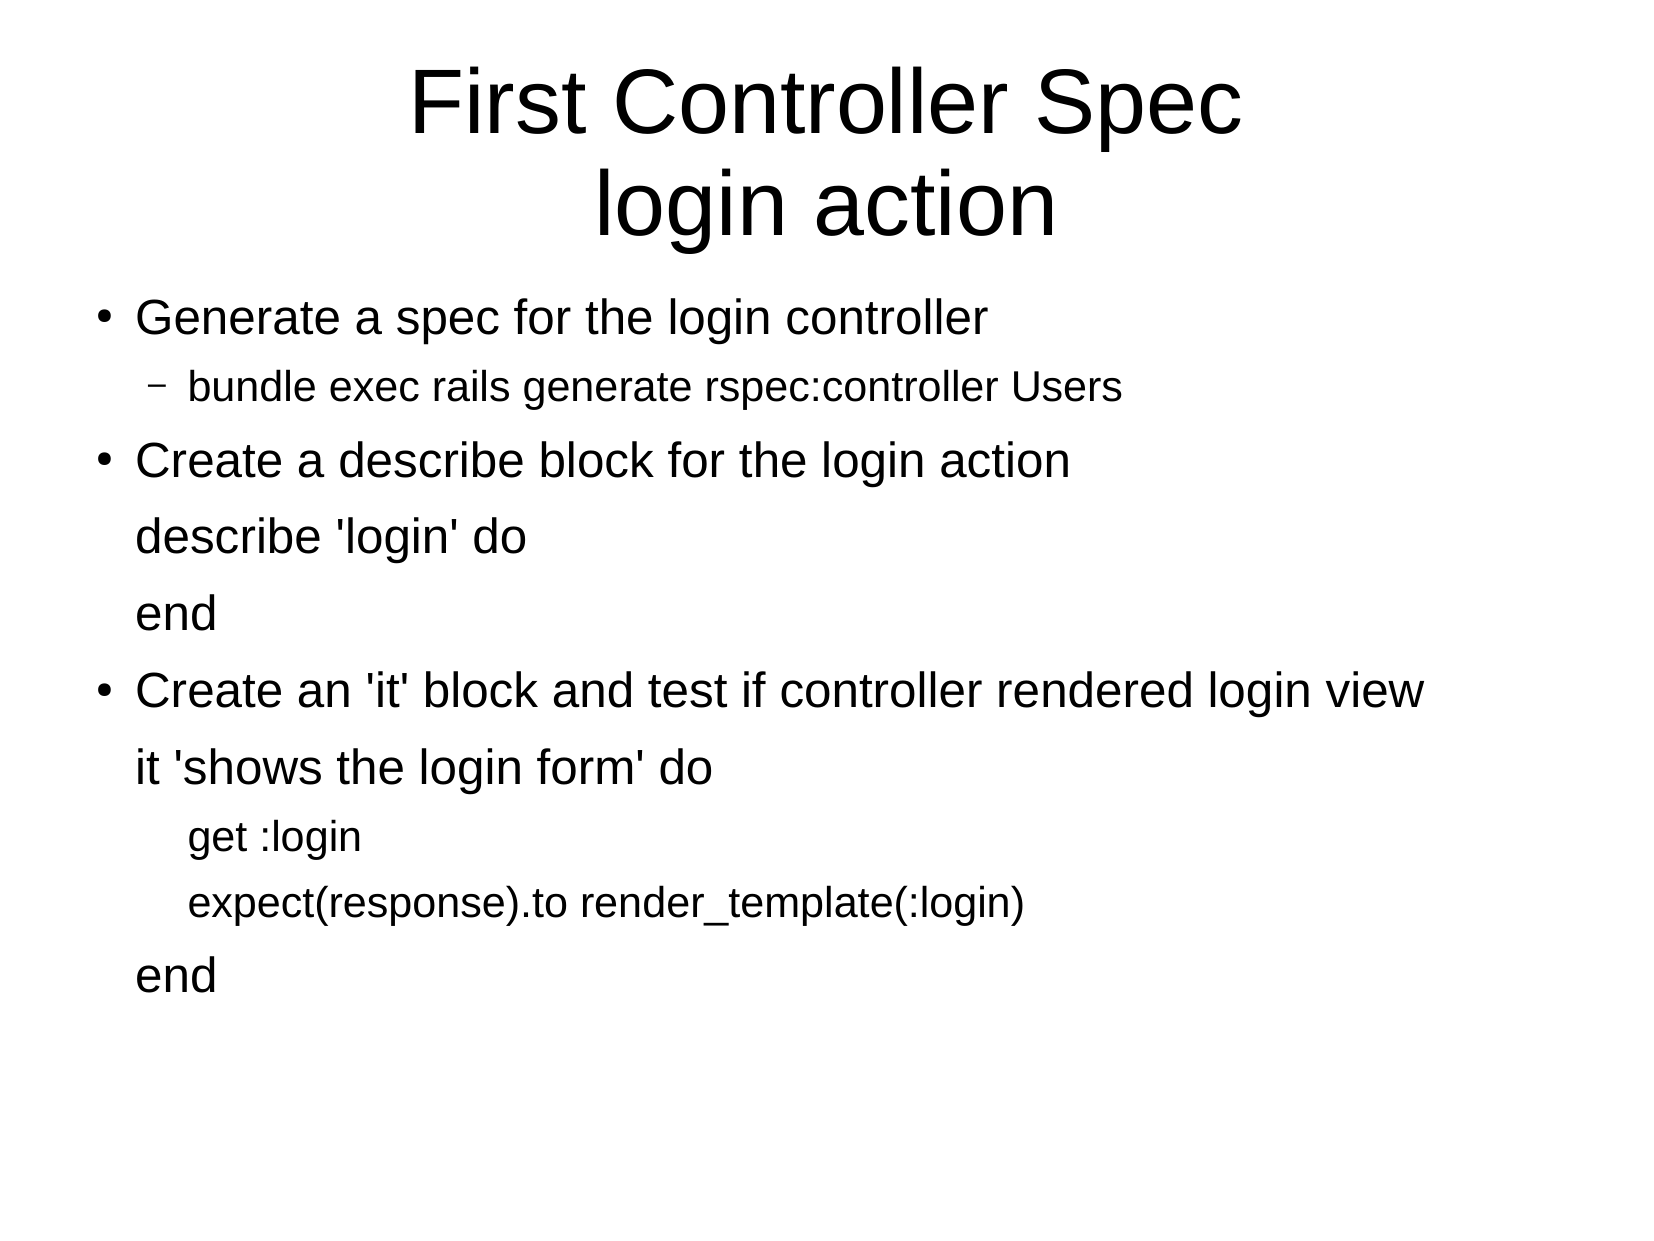

# First Controller Spec login action
Generate a spec for the login controller
bundle exec rails generate rspec:controller Users
Create a describe block for the login action
describe 'login' do
end
Create an 'it' block and test if controller rendered login view
it 'shows the login form' do
get :login
expect(response).to render_template(:login)
end